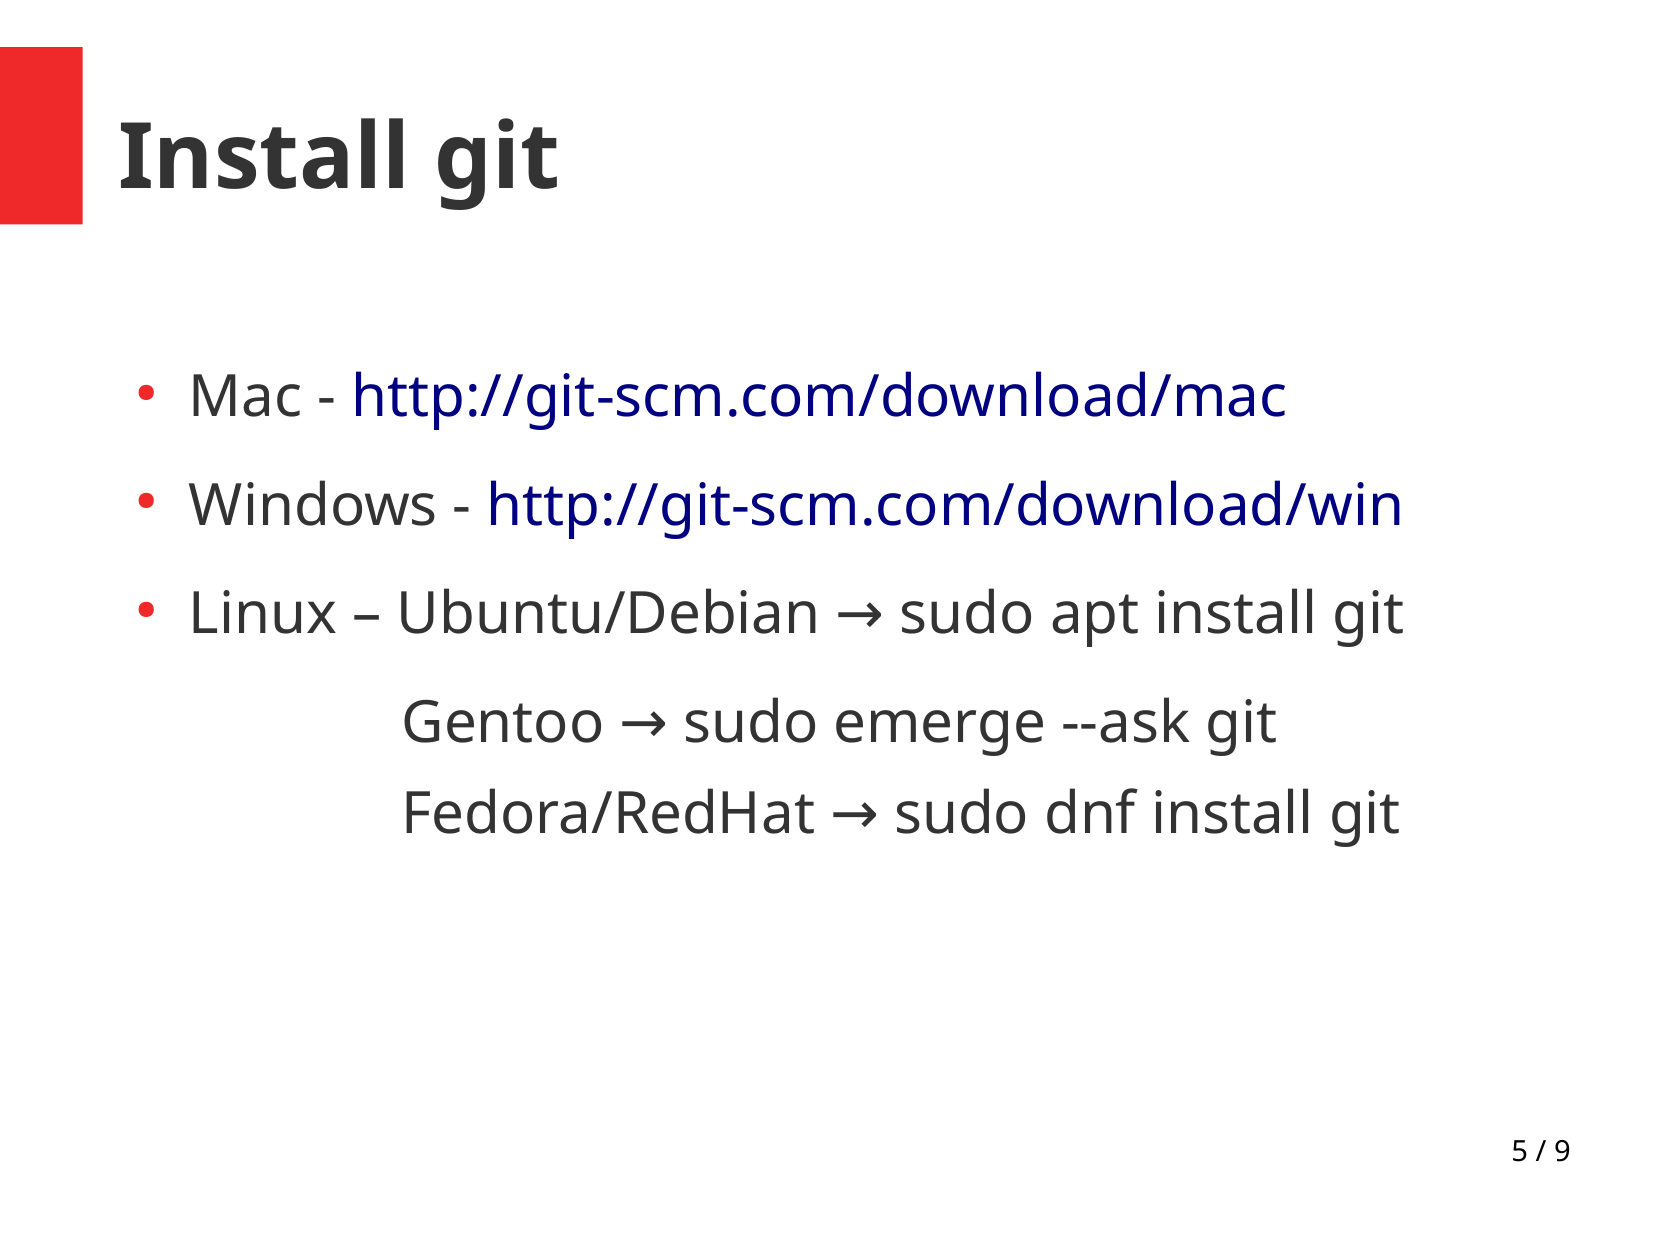

# Install git
Mac - http://git-scm.com/download/mac
Windows - http://git-scm.com/download/win
Linux – Ubuntu/Debian → sudo apt install git
Gentoo → sudo emerge --ask git
Fedora/RedHat → sudo dnf install git
5